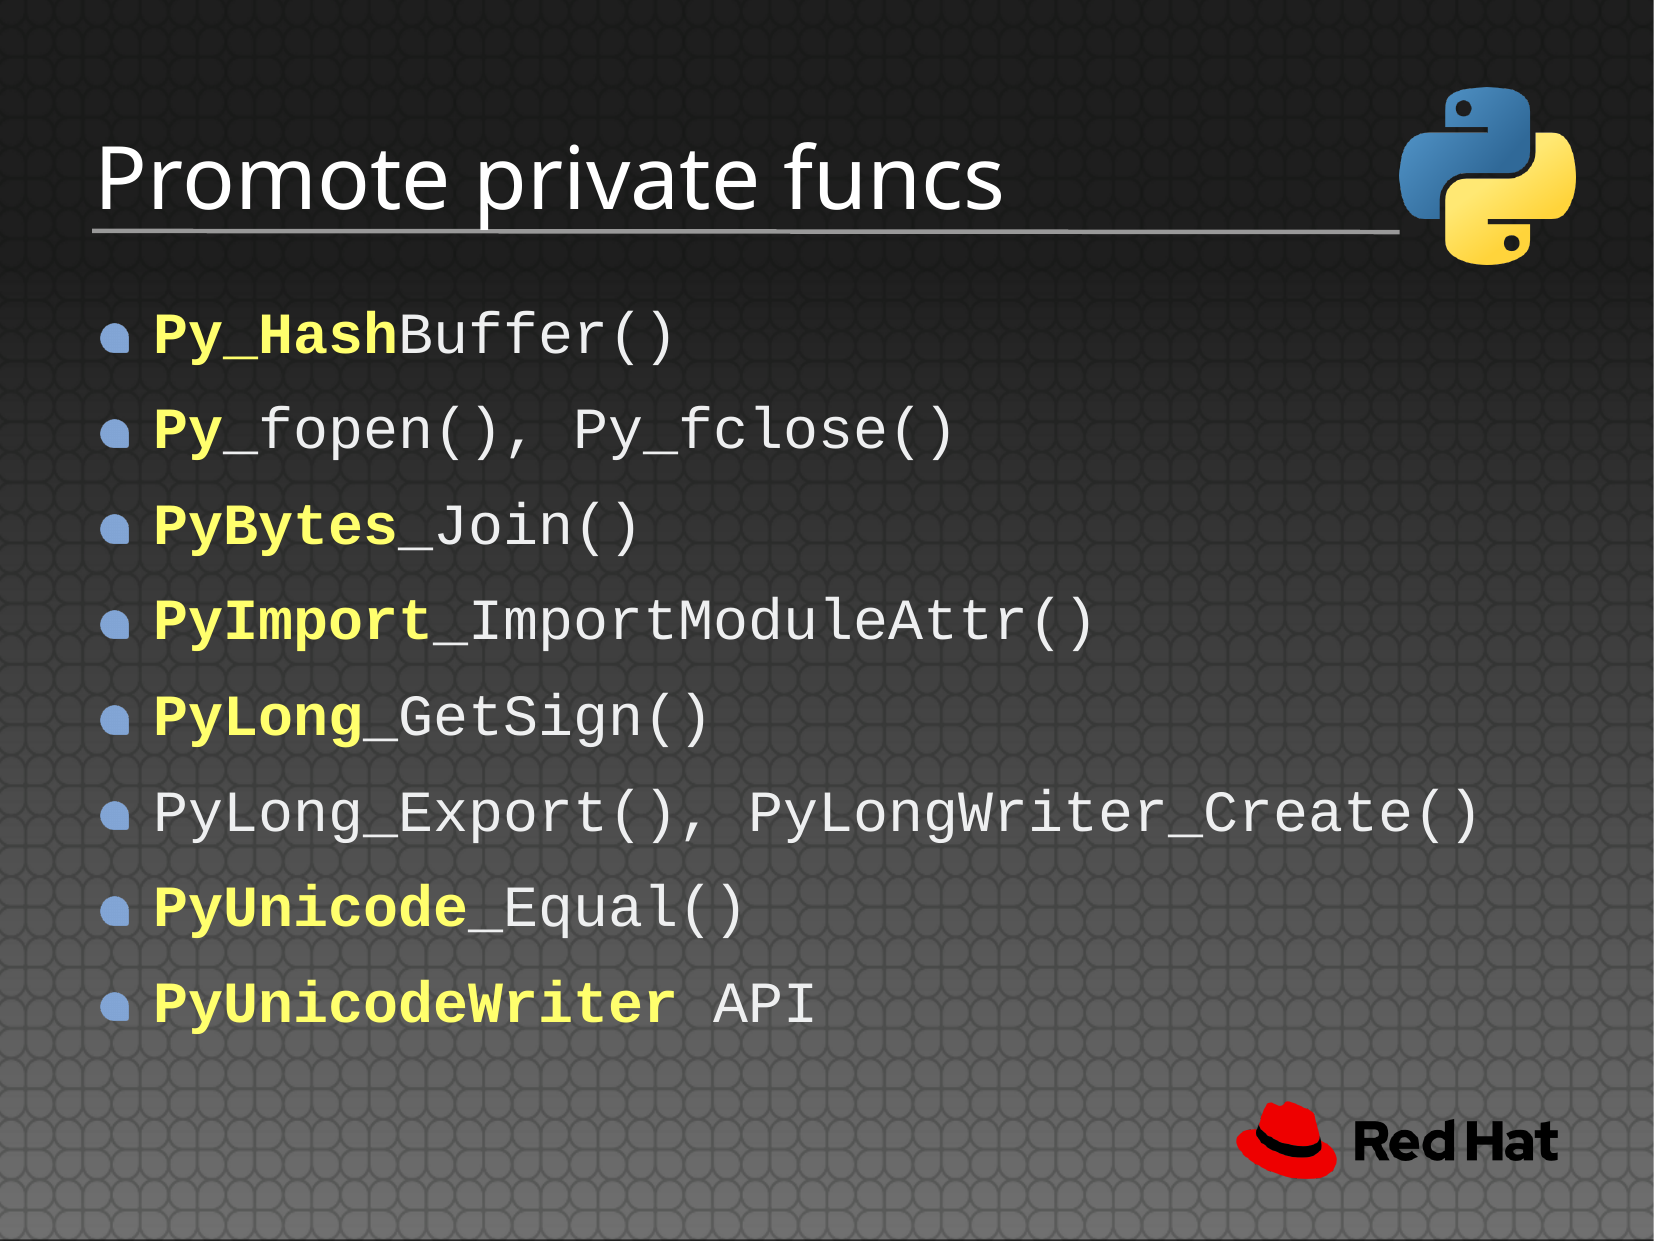

Promote private funcs
# Py_HashBuffer()
Py_fopen(), Py_fclose()
PyBytes_Join()
PyImport_ImportModuleAttr()
PyLong_GetSign()
PyLong_Export(), PyLongWriter_Create()
PyUnicode_Equal()
PyUnicodeWriter API